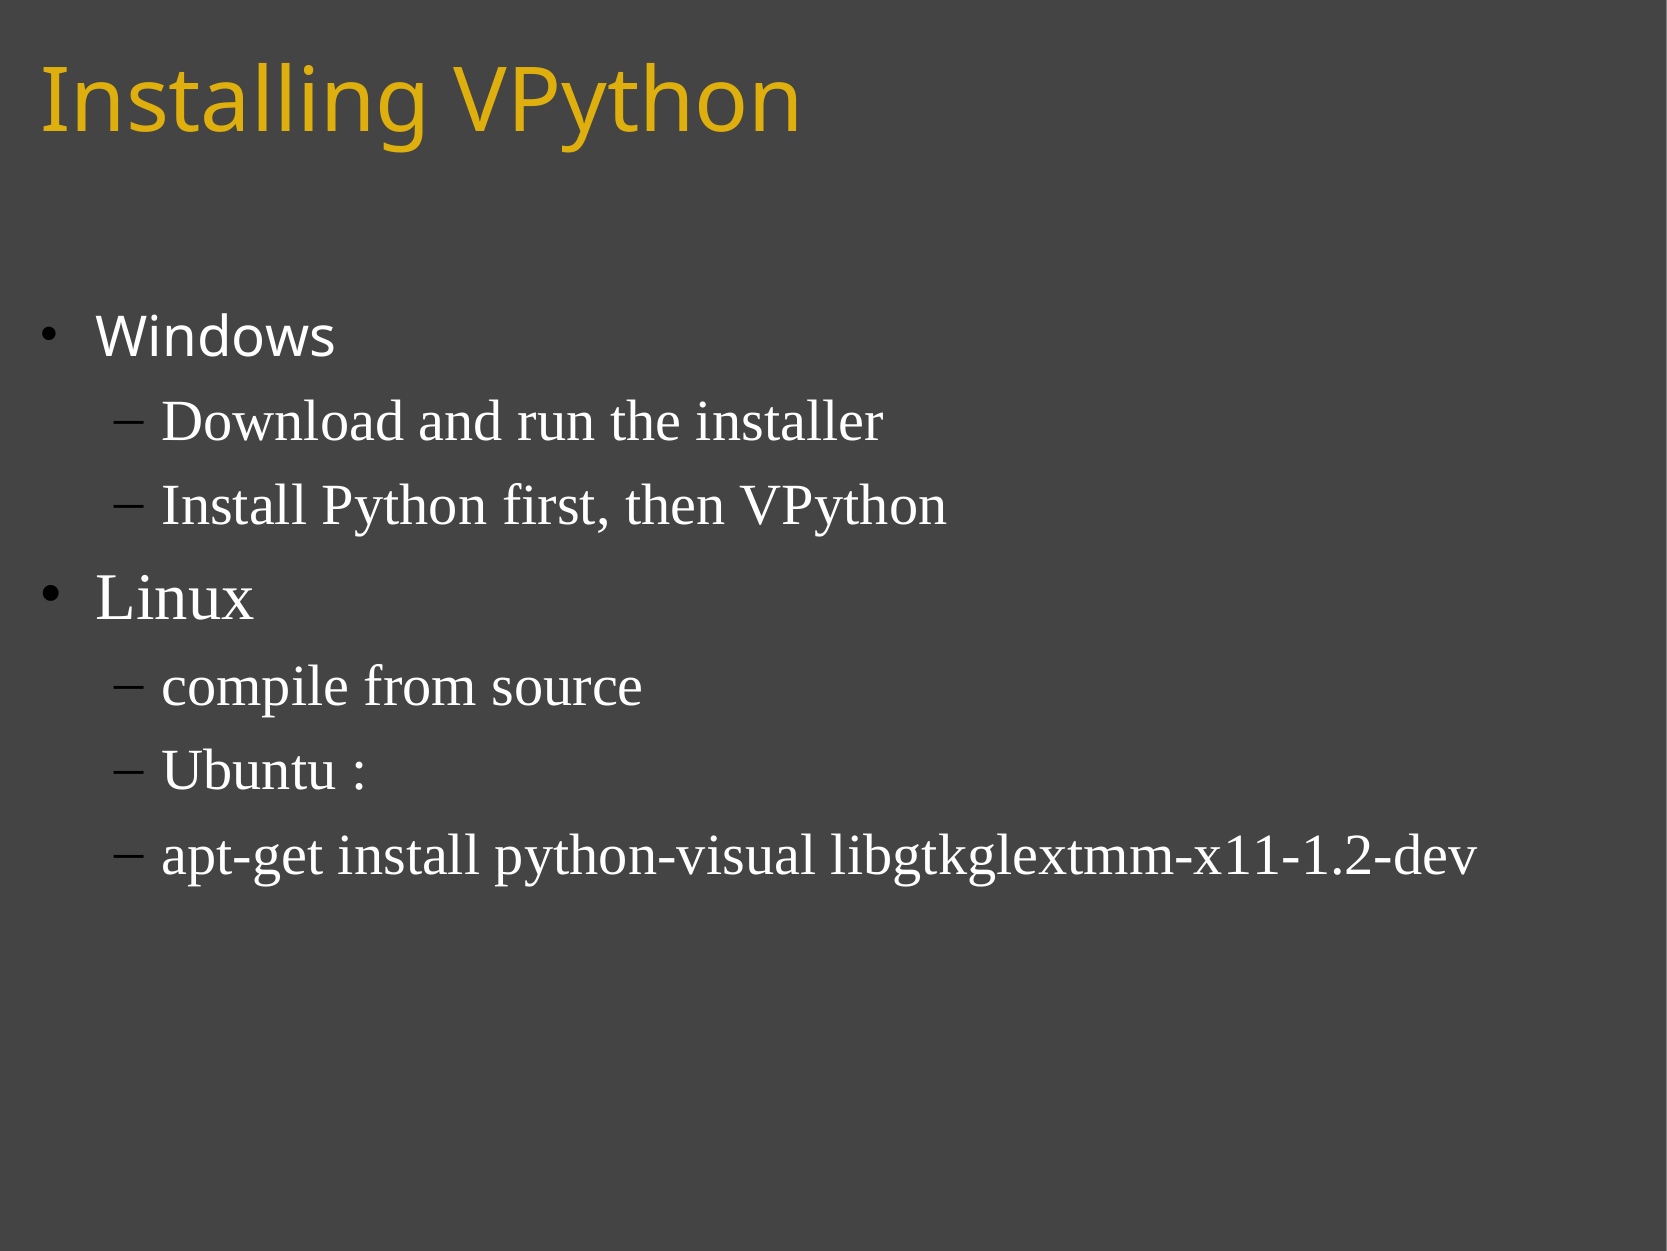

# Installing VPython
Windows
Download and run the installer
Install Python first, then VPython
Linux
compile from source
Ubuntu :
apt-get install python-visual libgtkglextmm-x11-1.2-dev